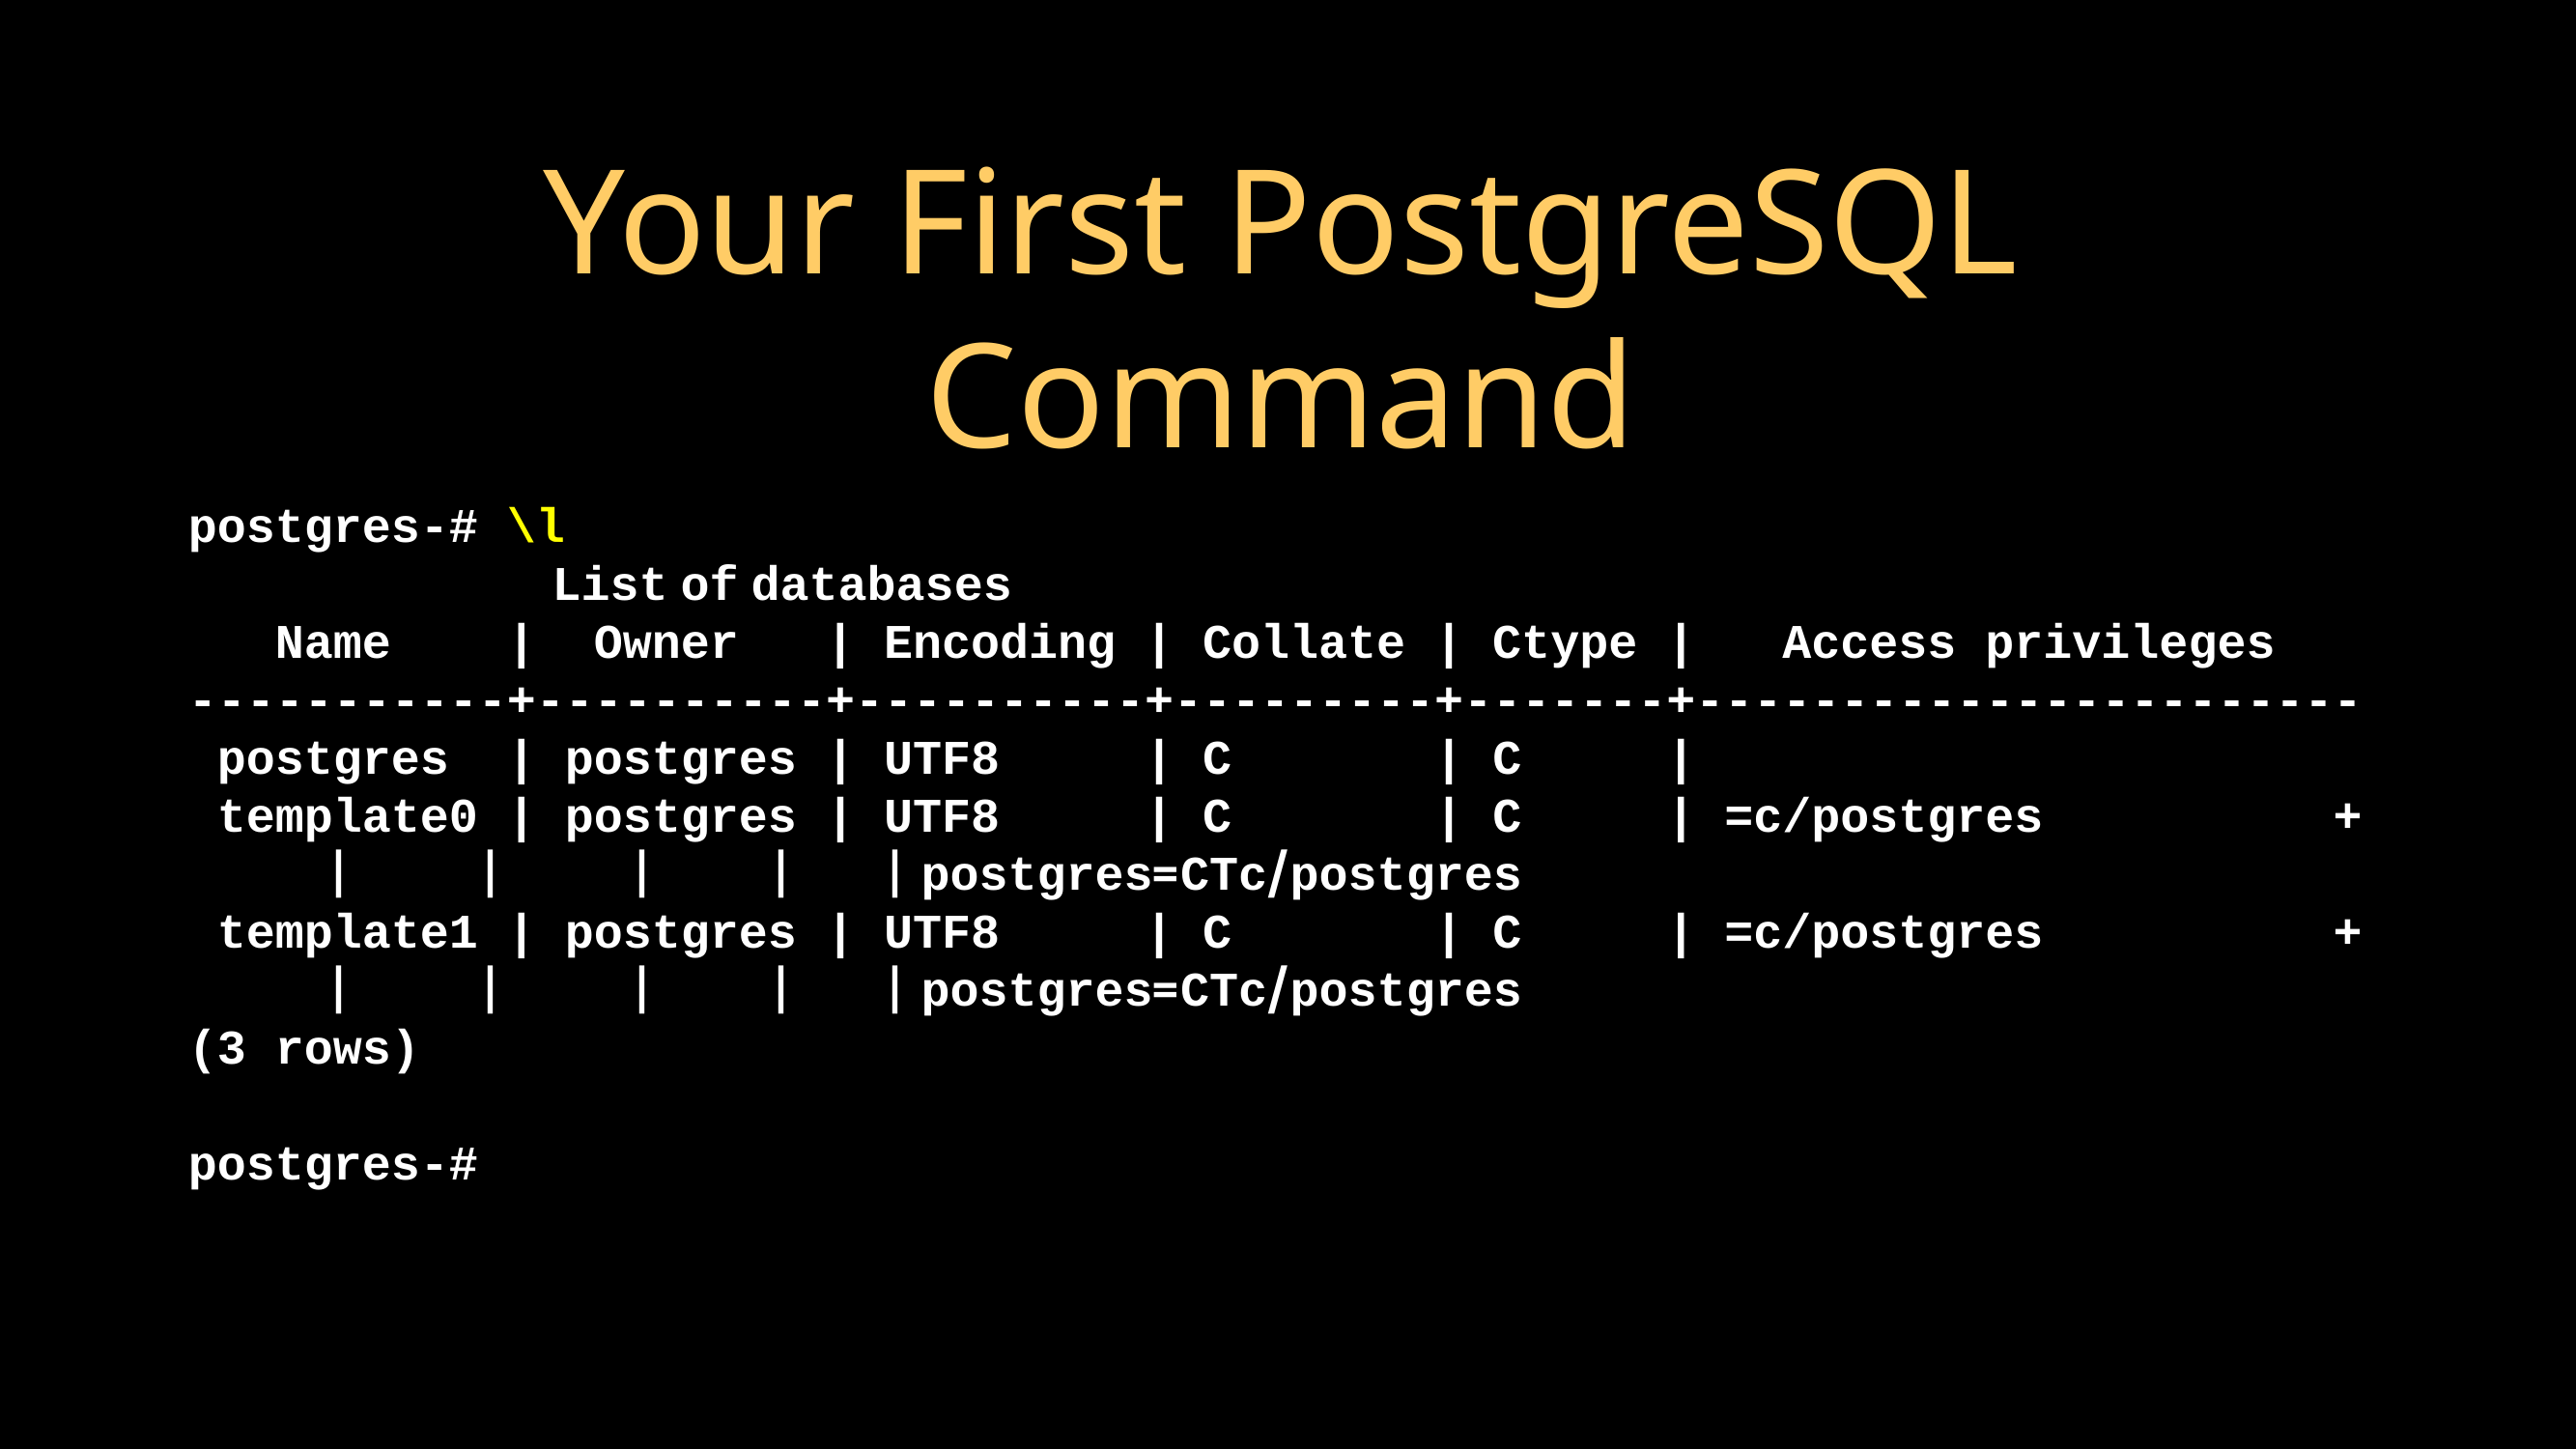

# Your First PostgreSQL Command
postgres-# \l
 List of databases
 Name | Owner | Encoding | Collate | Ctype | Access privileges
-----------+----------+----------+---------+-------+-----------------------
 postgres | postgres | UTF8 | C | C |
 template0 | postgres | UTF8 | C | C | =c/postgres +
 | | | | | postgres=CTc/postgres
 template1 | postgres | UTF8 | C | C | =c/postgres +
 | | | | | postgres=CTc/postgres
(3 rows)
postgres-#